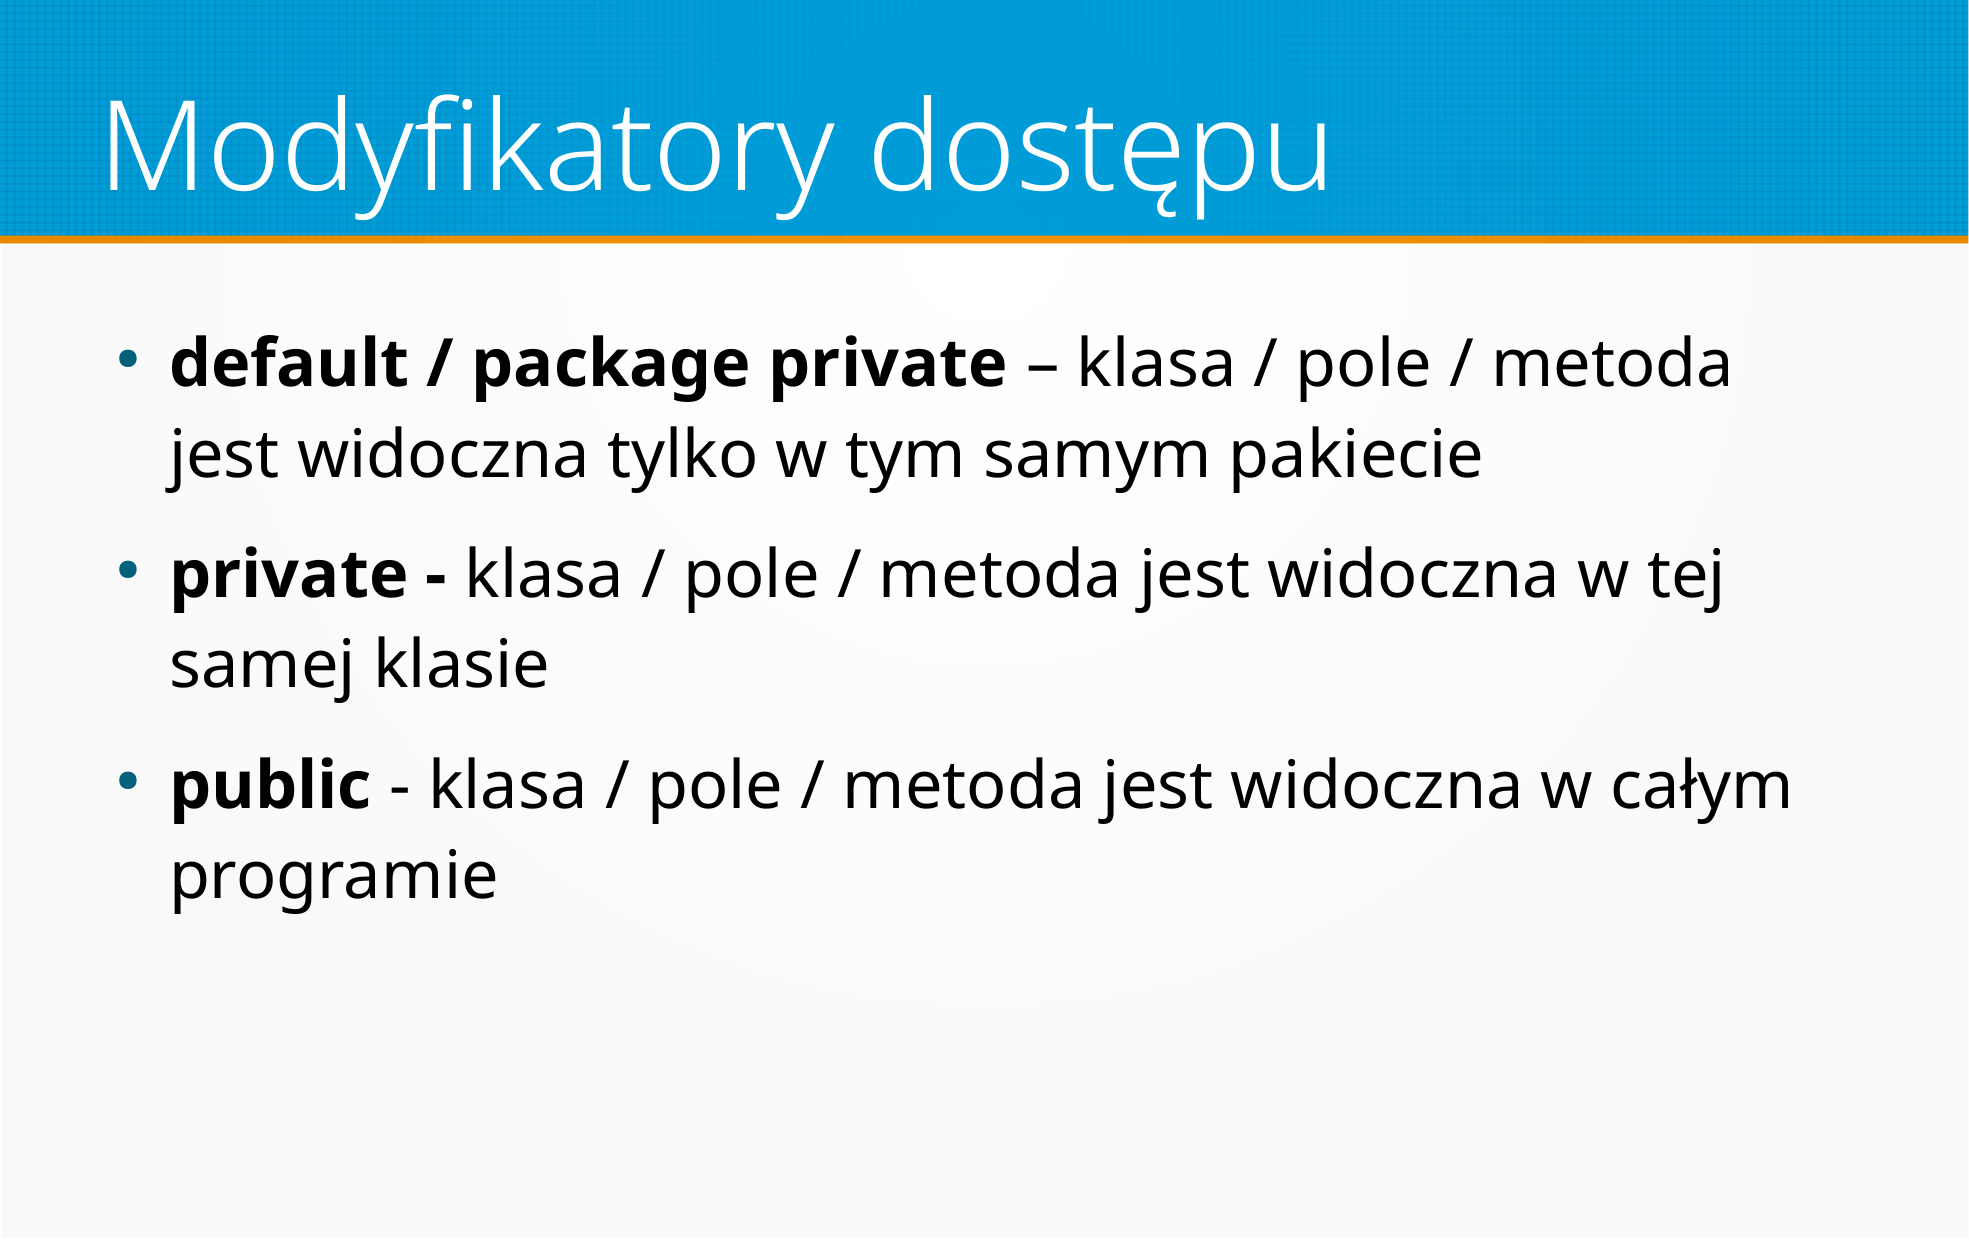

# Modyfikatory dostępu
default / package private – klasa / pole / metoda jest widoczna tylko w tym samym pakiecie
private - klasa / pole / metoda jest widoczna w tej samej klasie
public - klasa / pole / metoda jest widoczna w całym programie